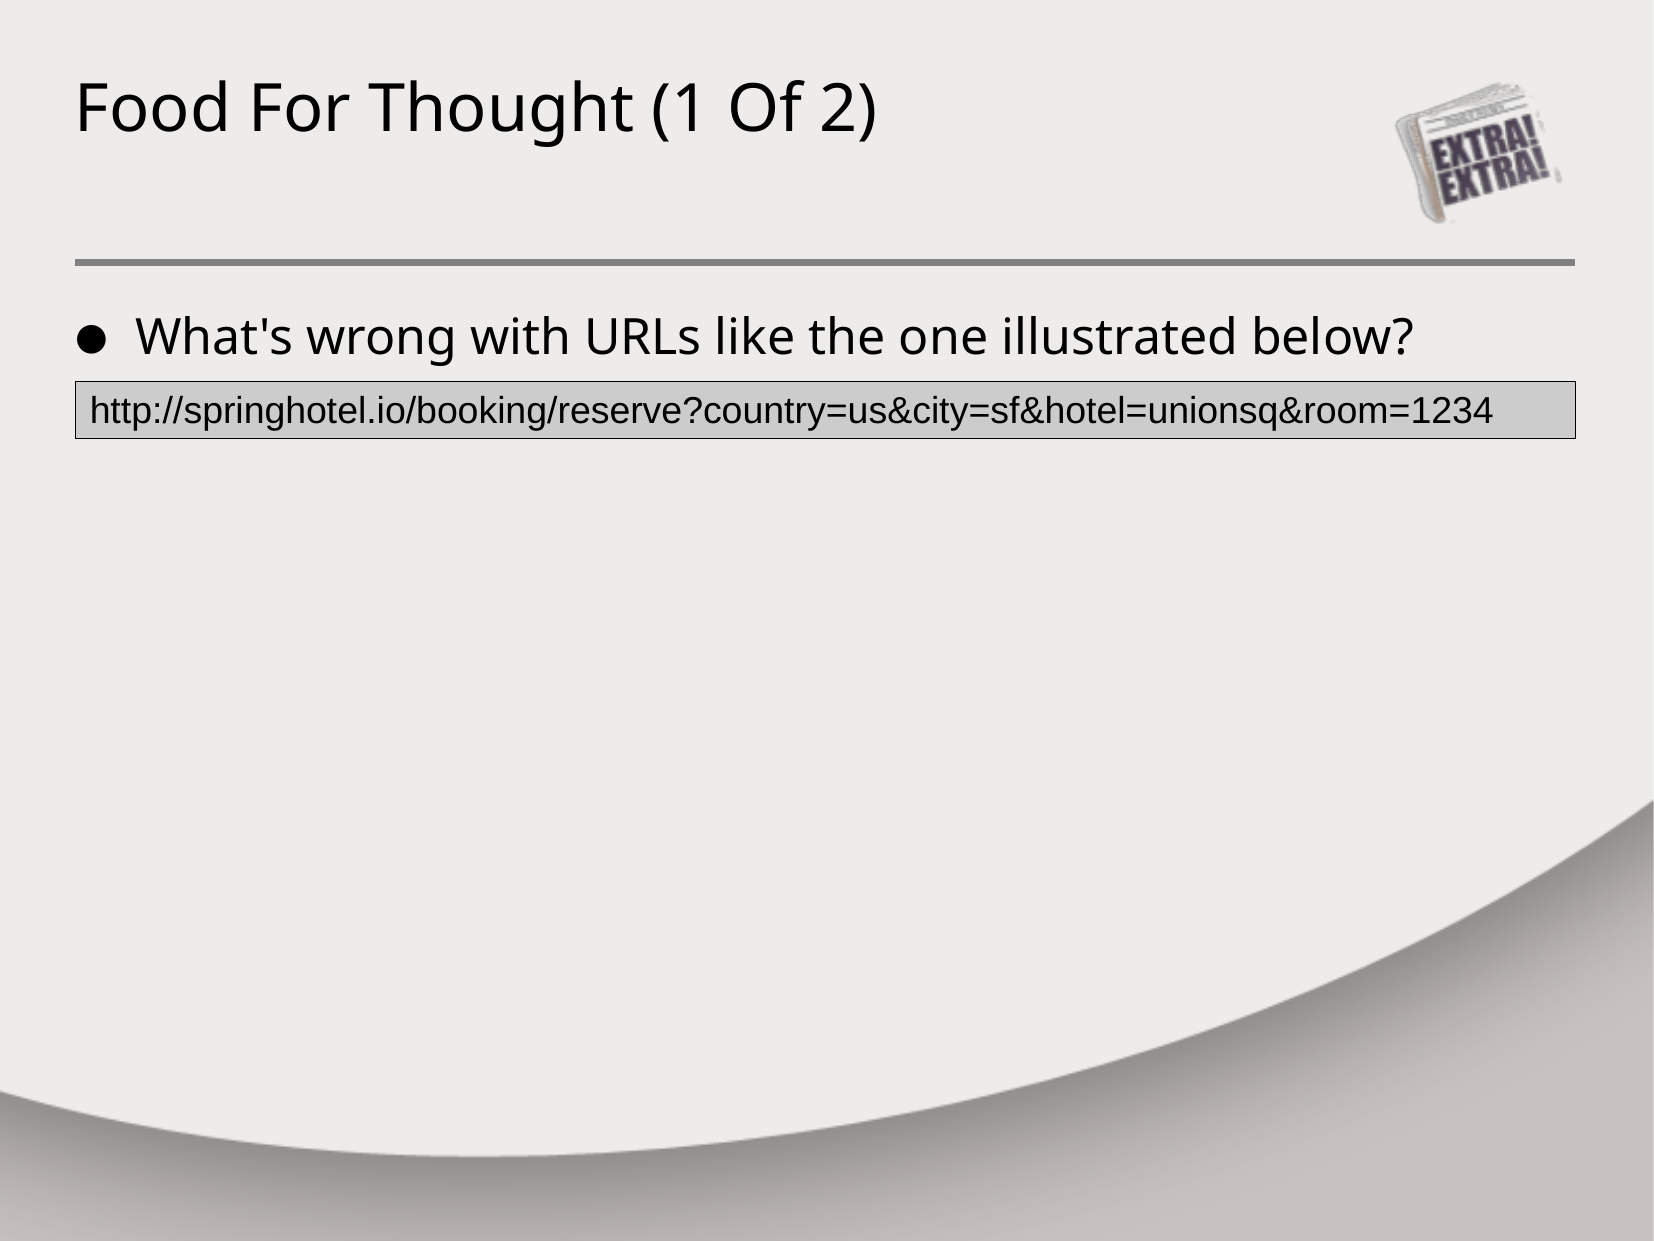

# Food For Thought (1 Of 2)
What's wrong with URLs like the one illustrated below?
http://springhotel.io/booking/reserve?country=us&city=sf&hotel=unionsq&room=1234